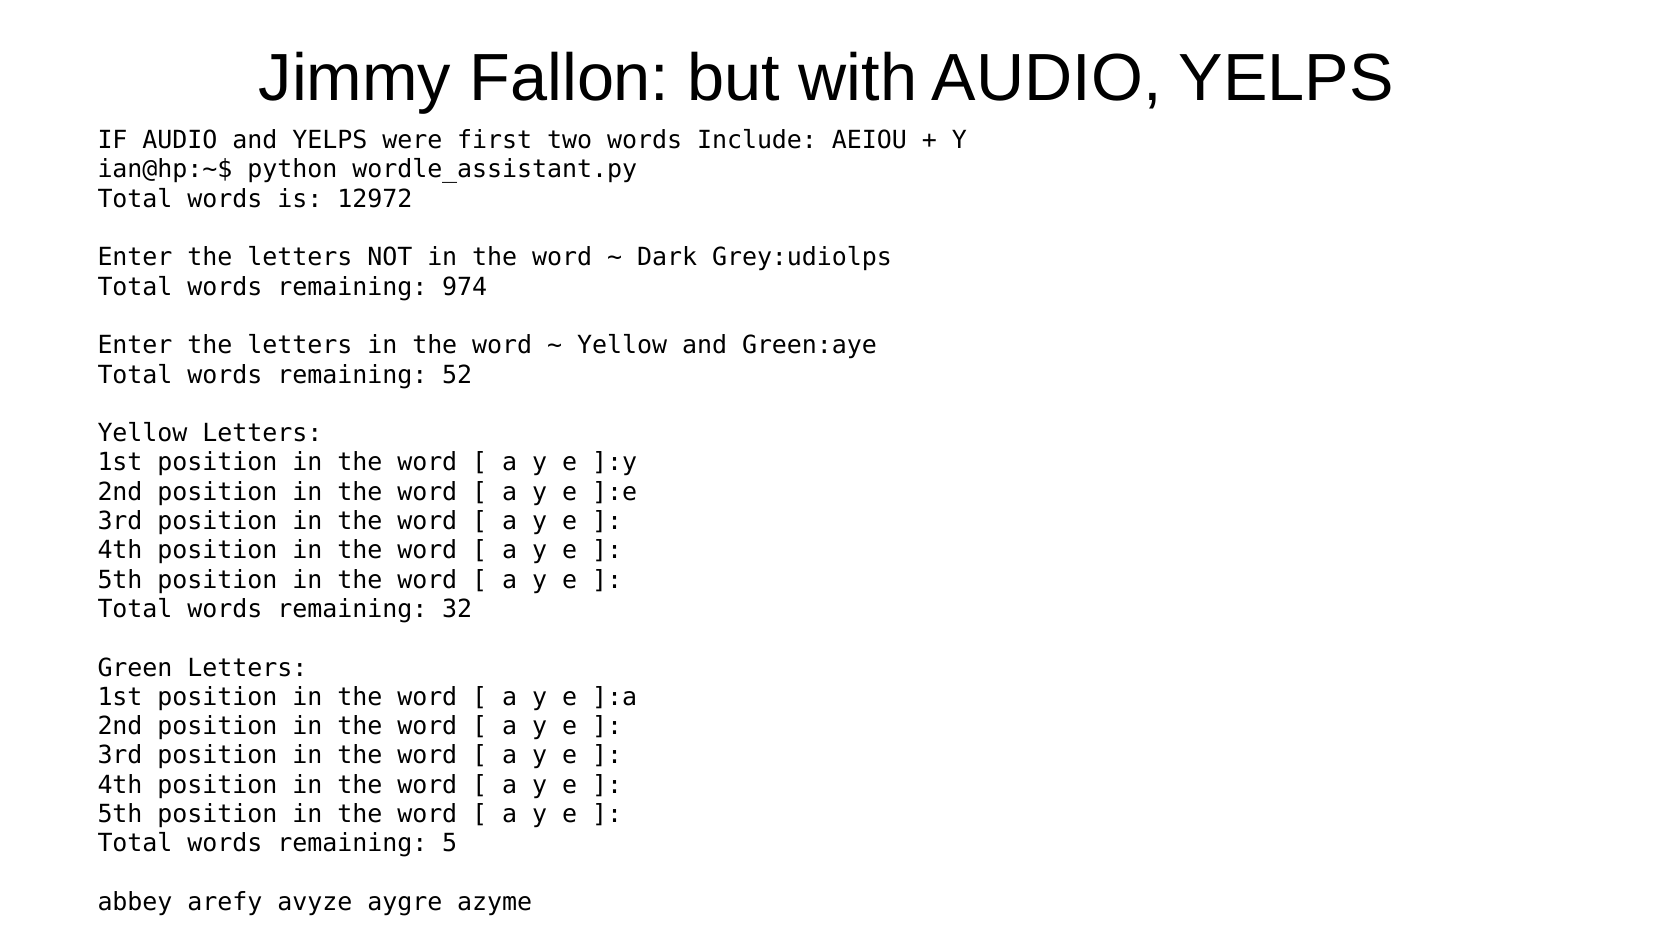

# Jimmy Fallon: but with AUDIO, YELPS
IF AUDIO and YELPS were first two words Include: AEIOU + Y
ian@hp:~$ python wordle_assistant.py
Total words is: 12972
Enter the letters NOT in the word ~ Dark Grey:udiolps
Total words remaining: 974
Enter the letters in the word ~ Yellow and Green:aye
Total words remaining: 52
Yellow Letters:
1st position in the word [ a y e ]:y
2nd position in the word [ a y e ]:e
3rd position in the word [ a y e ]:
4th position in the word [ a y e ]:
5th position in the word [ a y e ]:
Total words remaining: 32
Green Letters:
1st position in the word [ a y e ]:a
2nd position in the word [ a y e ]:
3rd position in the word [ a y e ]:
4th position in the word [ a y e ]:
5th position in the word [ a y e ]:
Total words remaining: 5
abbey arefy avyze aygre azyme